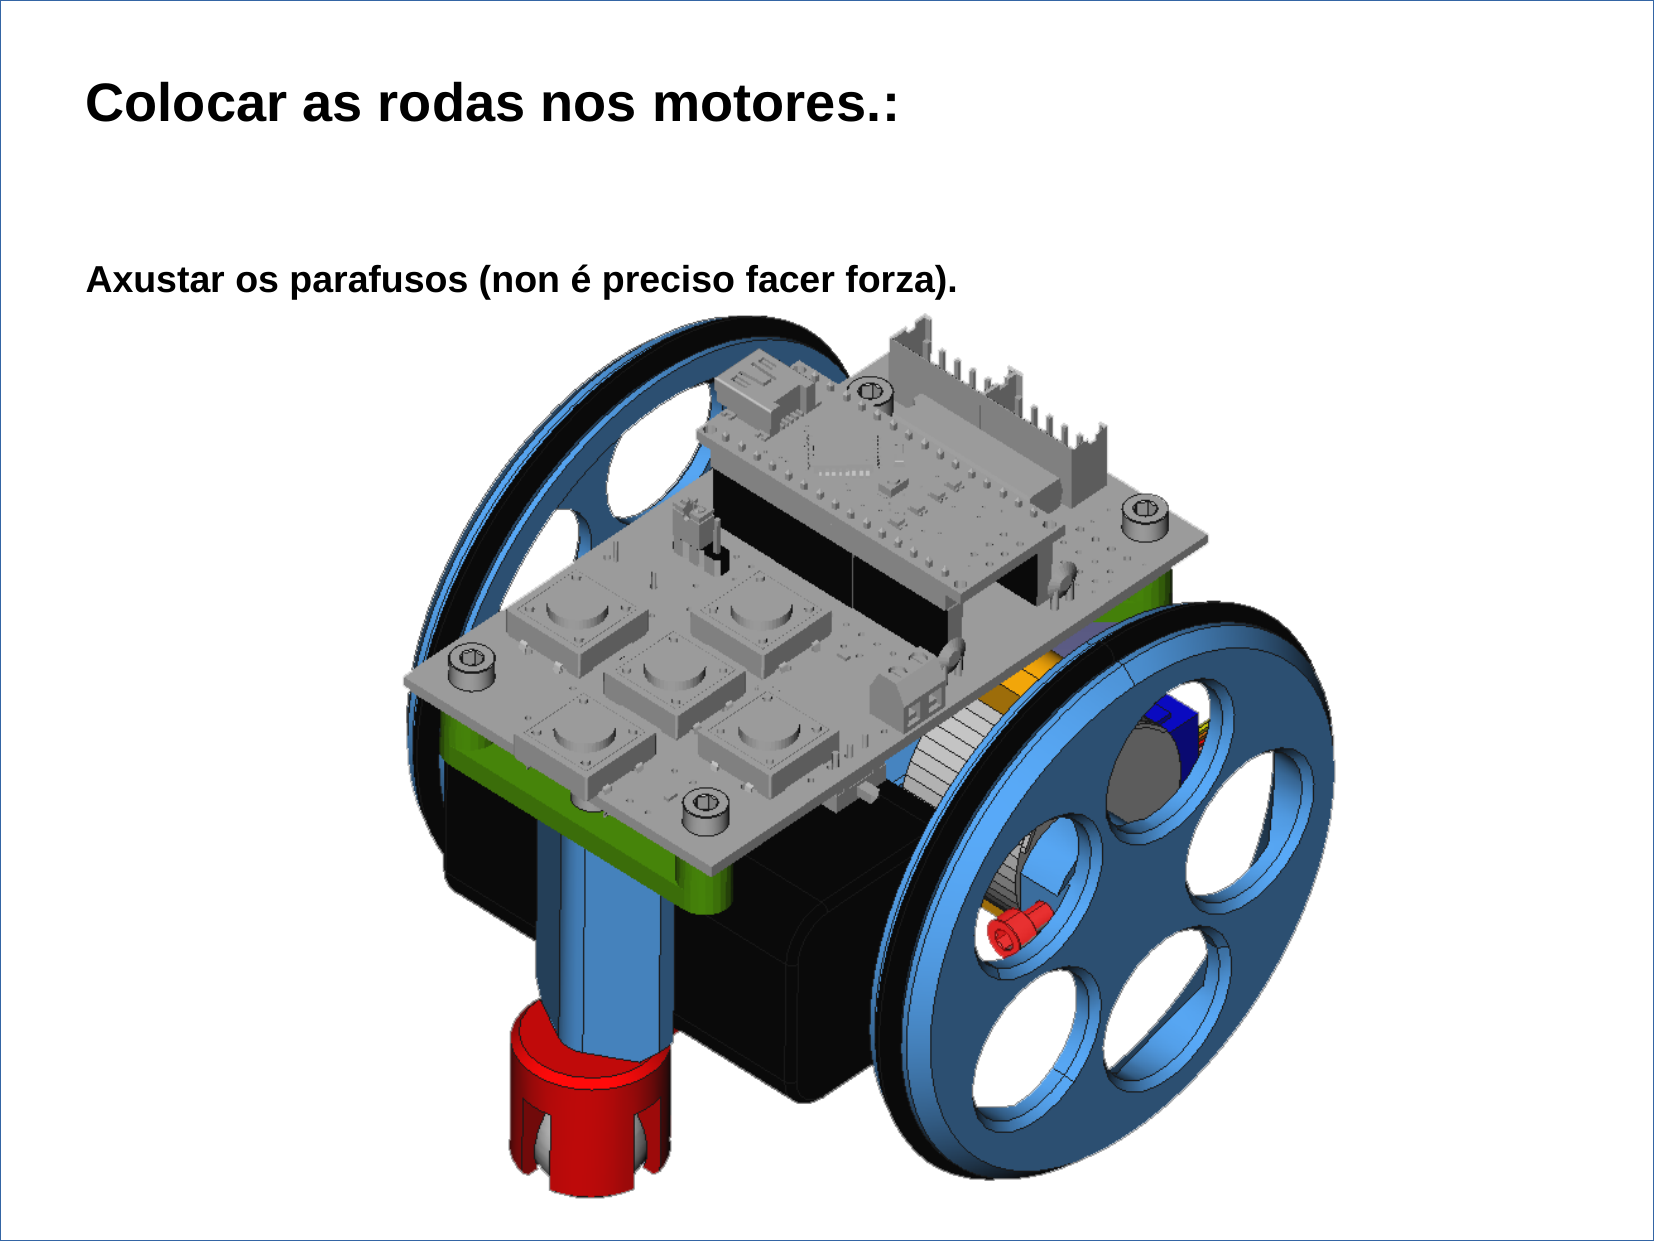

Colocar as rodas nos motores.:
Axustar os parafusos (non é preciso facer forza).